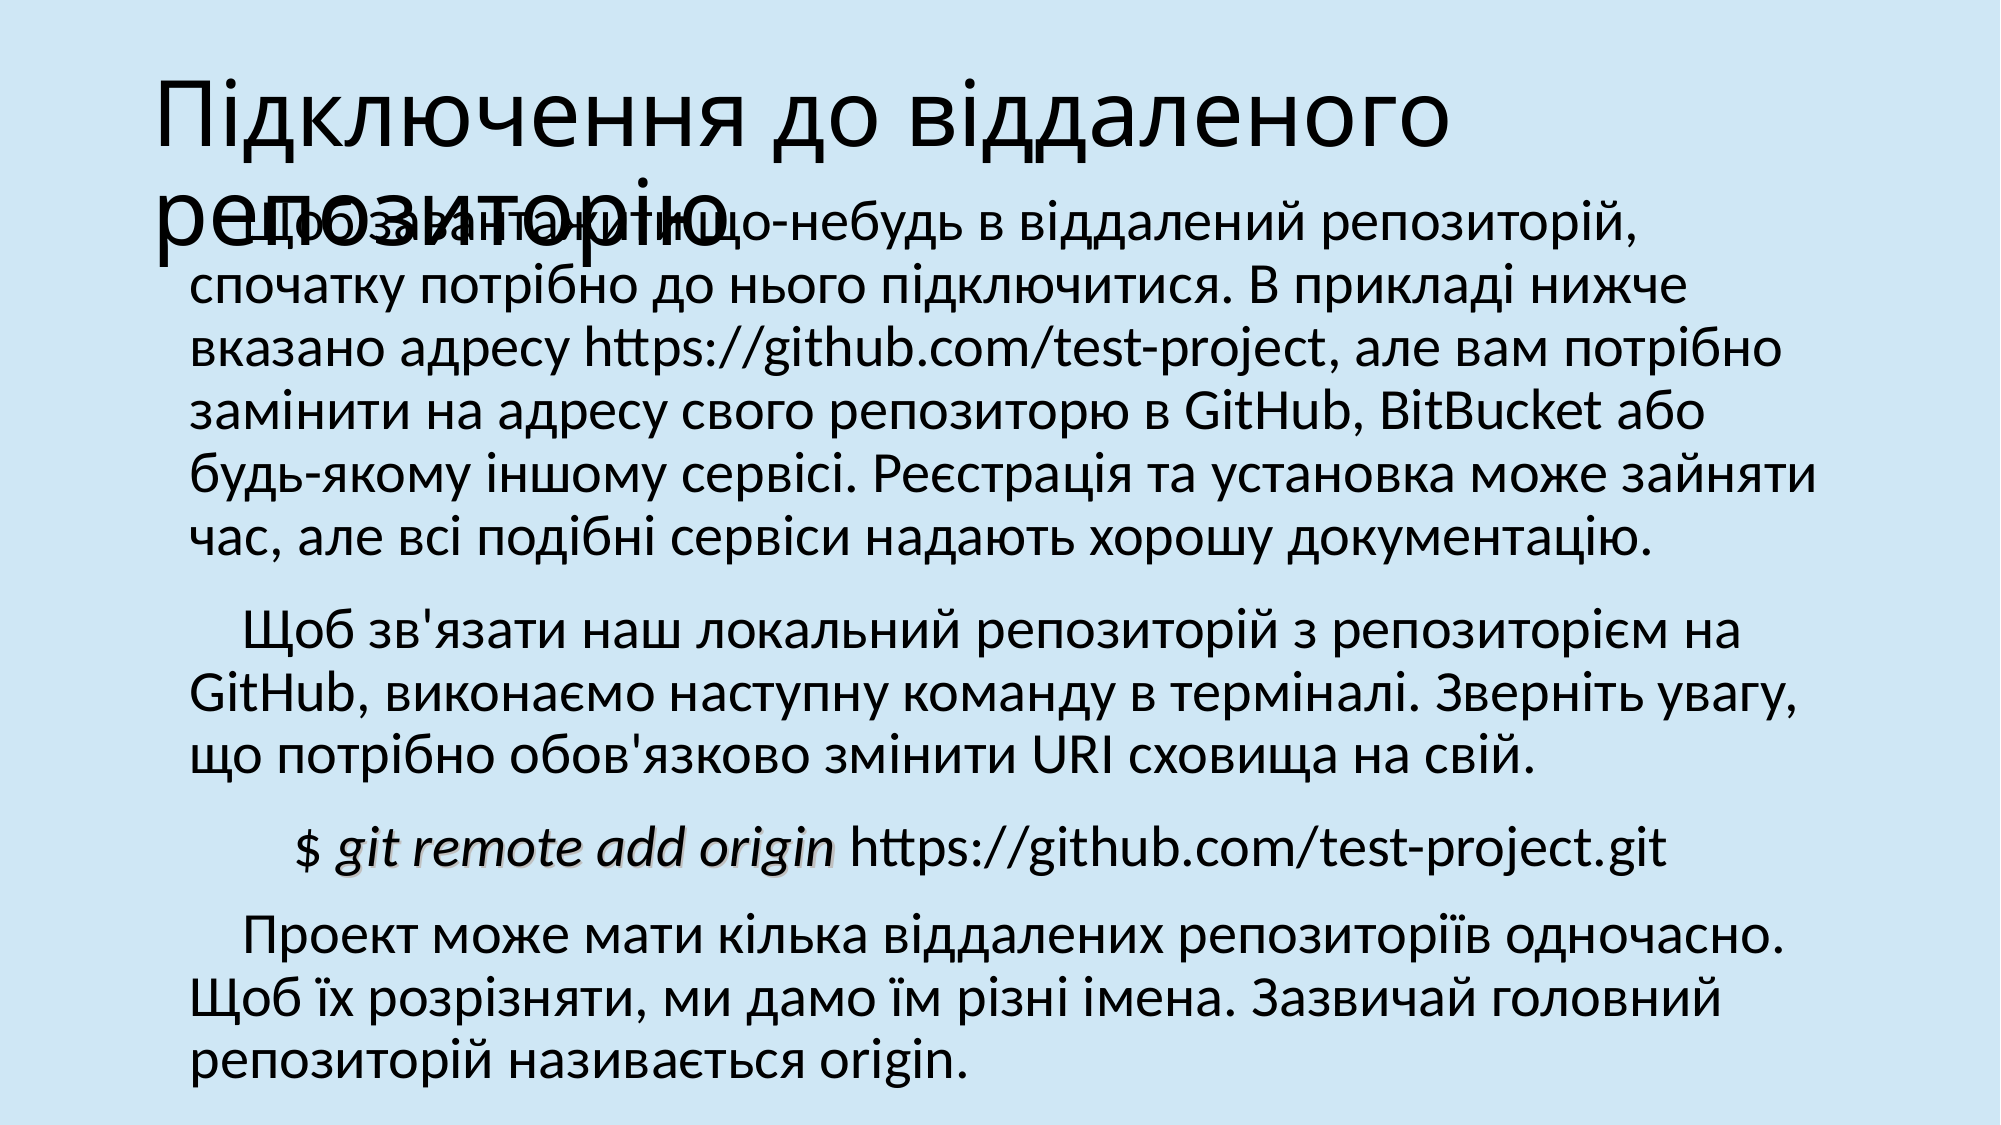

# Підключення до віддаленого репозиторію
 Щоб завантажити що-небудь в віддалений репозиторій, спочатку потрібно до нього підключитися. В прикладі нижче вказано адресу https://github.com/test-project, але вам потрібно замінити на адресу свого репозиторю в GitHub, BitBucket або будь-якому іншому сервісі. Реєстрація та установка може зайняти час, але всі подібні сервіси надають хорошу документацію.
 Щоб зв'язати наш локальний репозиторій з репозиторієм на GitHub, виконаємо наступну команду в терміналі. Зверніть увагу, що потрібно обов'язково змінити URI сховища на свій.
$ git remote add origin https://github.com/test-project.git
 Проект може мати кілька віддалених репозиторіїв одночасно. Щоб їх розрізняти, ми дамо їм різні імена. Зазвичай головний репозиторій називається origin.